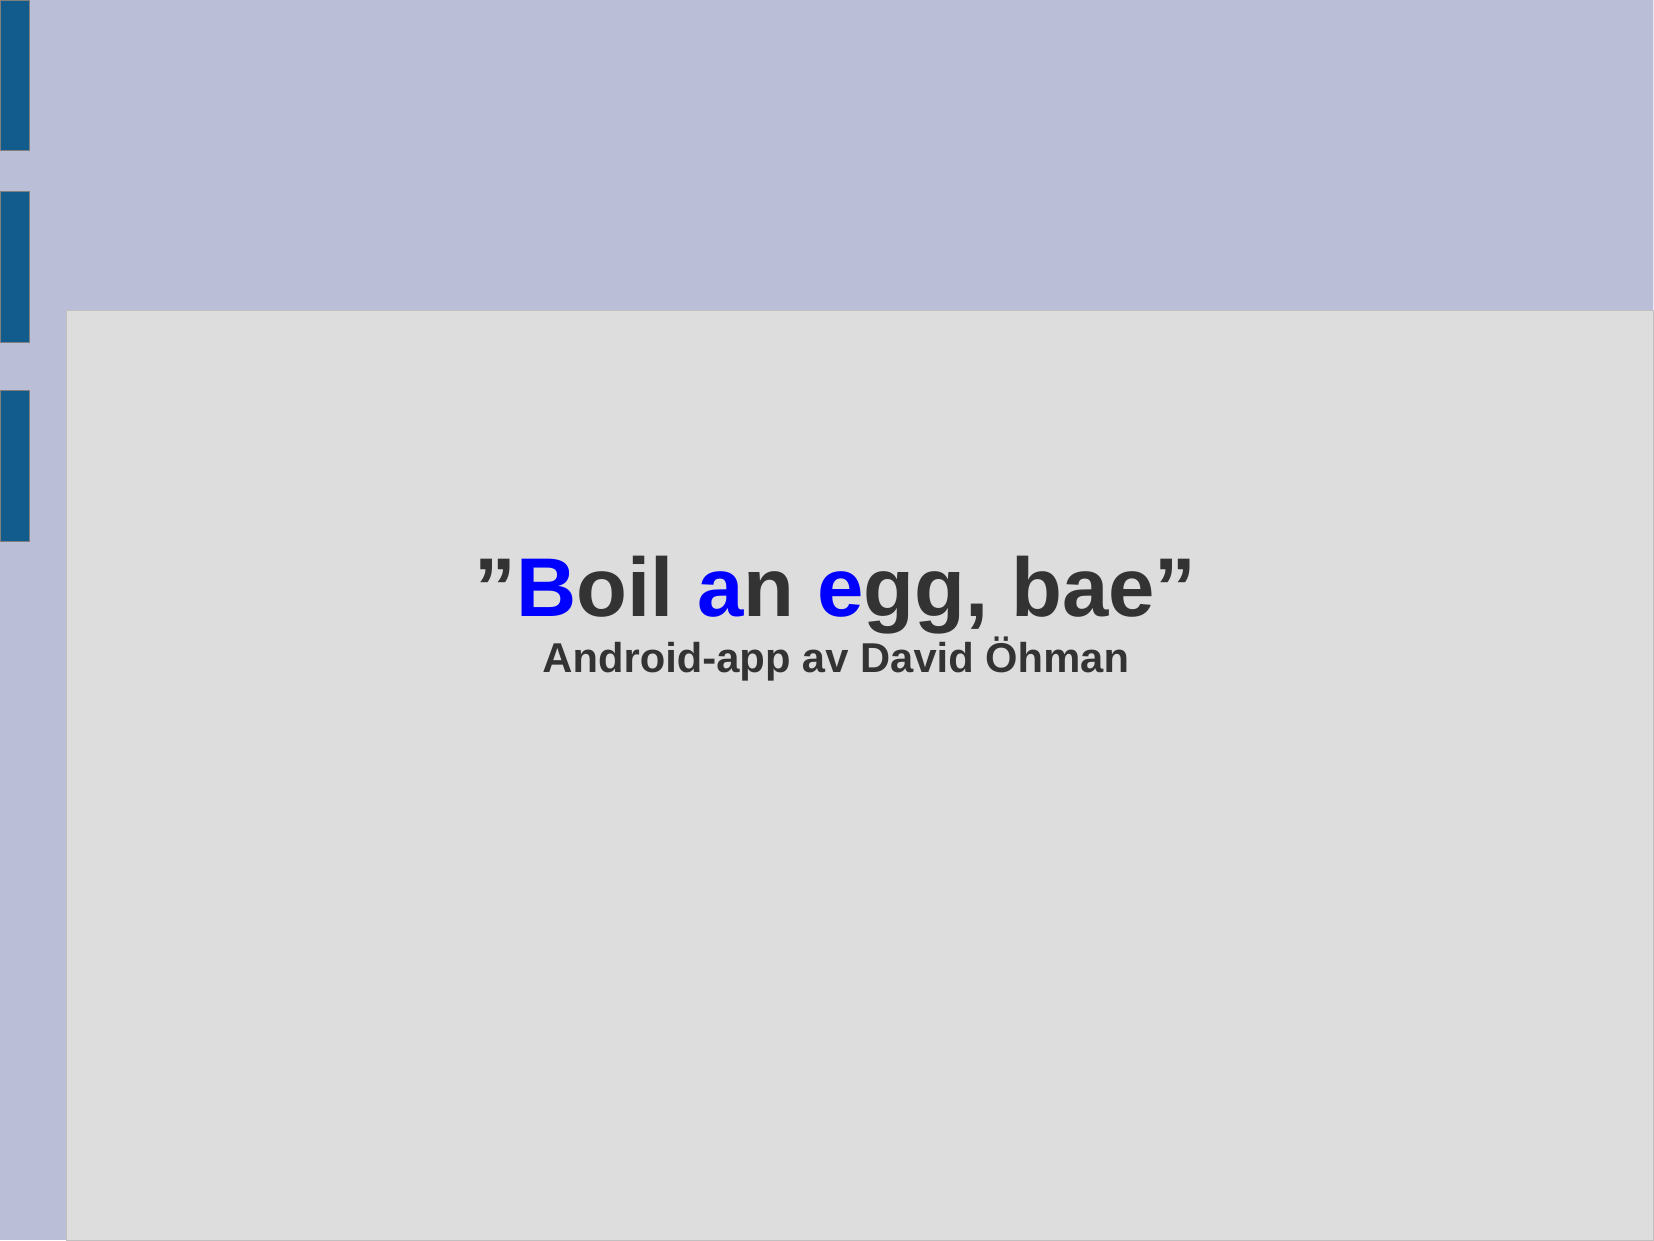

# ”Boil an egg, bae” Android-app av David Öhman